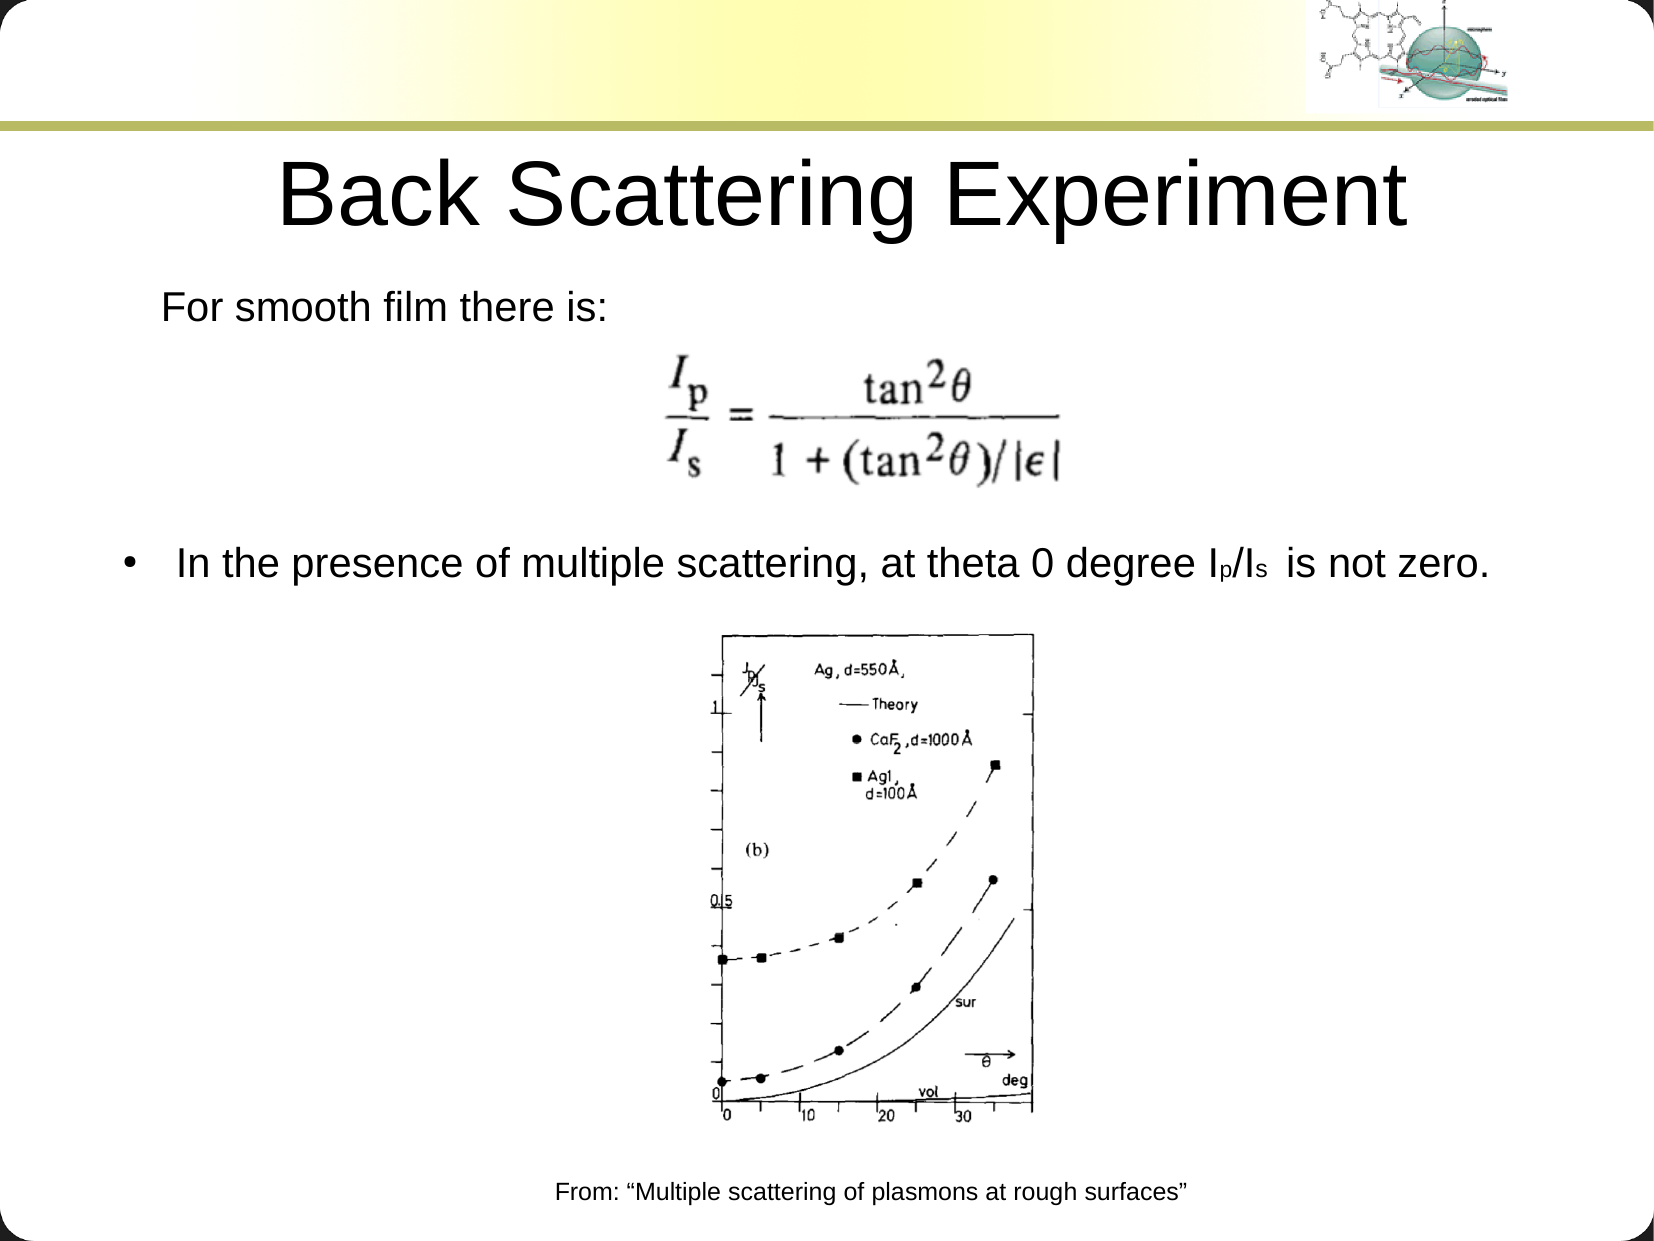

# Back Scattering Experiment
For smooth film there is:
In the presence of multiple scattering, at theta 0 degree Ip/Is is not zero.
From: “Multiple scattering of plasmons at rough surfaces”